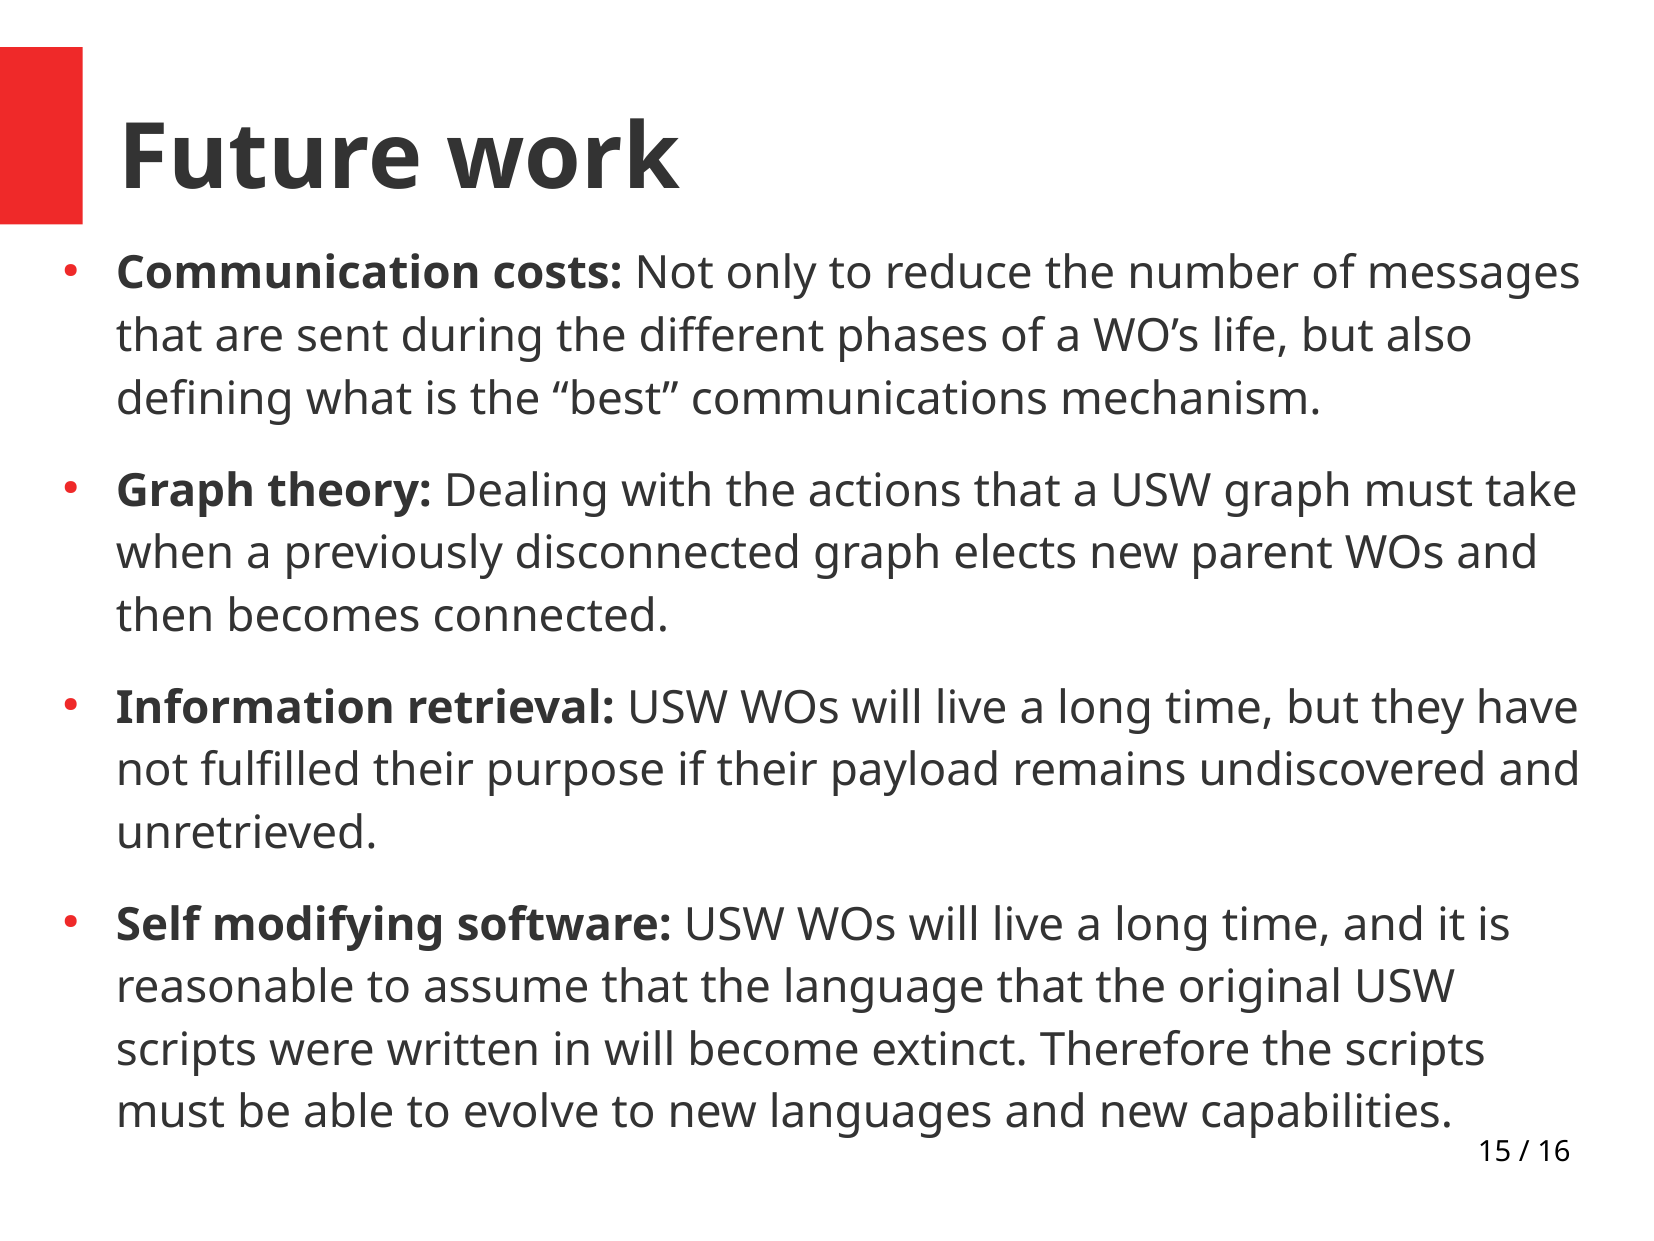

# Future work
Communication costs: Not only to reduce the number of messages that are sent during the different phases of a WO’s life, but also defining what is the “best” communications mechanism.
Graph theory: Dealing with the actions that a USW graph must take when a previously disconnected graph elects new parent WOs and then becomes connected.
Information retrieval: USW WOs will live a long time, but they have not fulfilled their purpose if their payload remains undiscovered and unretrieved.
Self modifying software: USW WOs will live a long time, and it is reasonable to assume that the language that the original USW scripts were written in will become extinct. Therefore the scripts must be able to evolve to new languages and new capabilities.
15